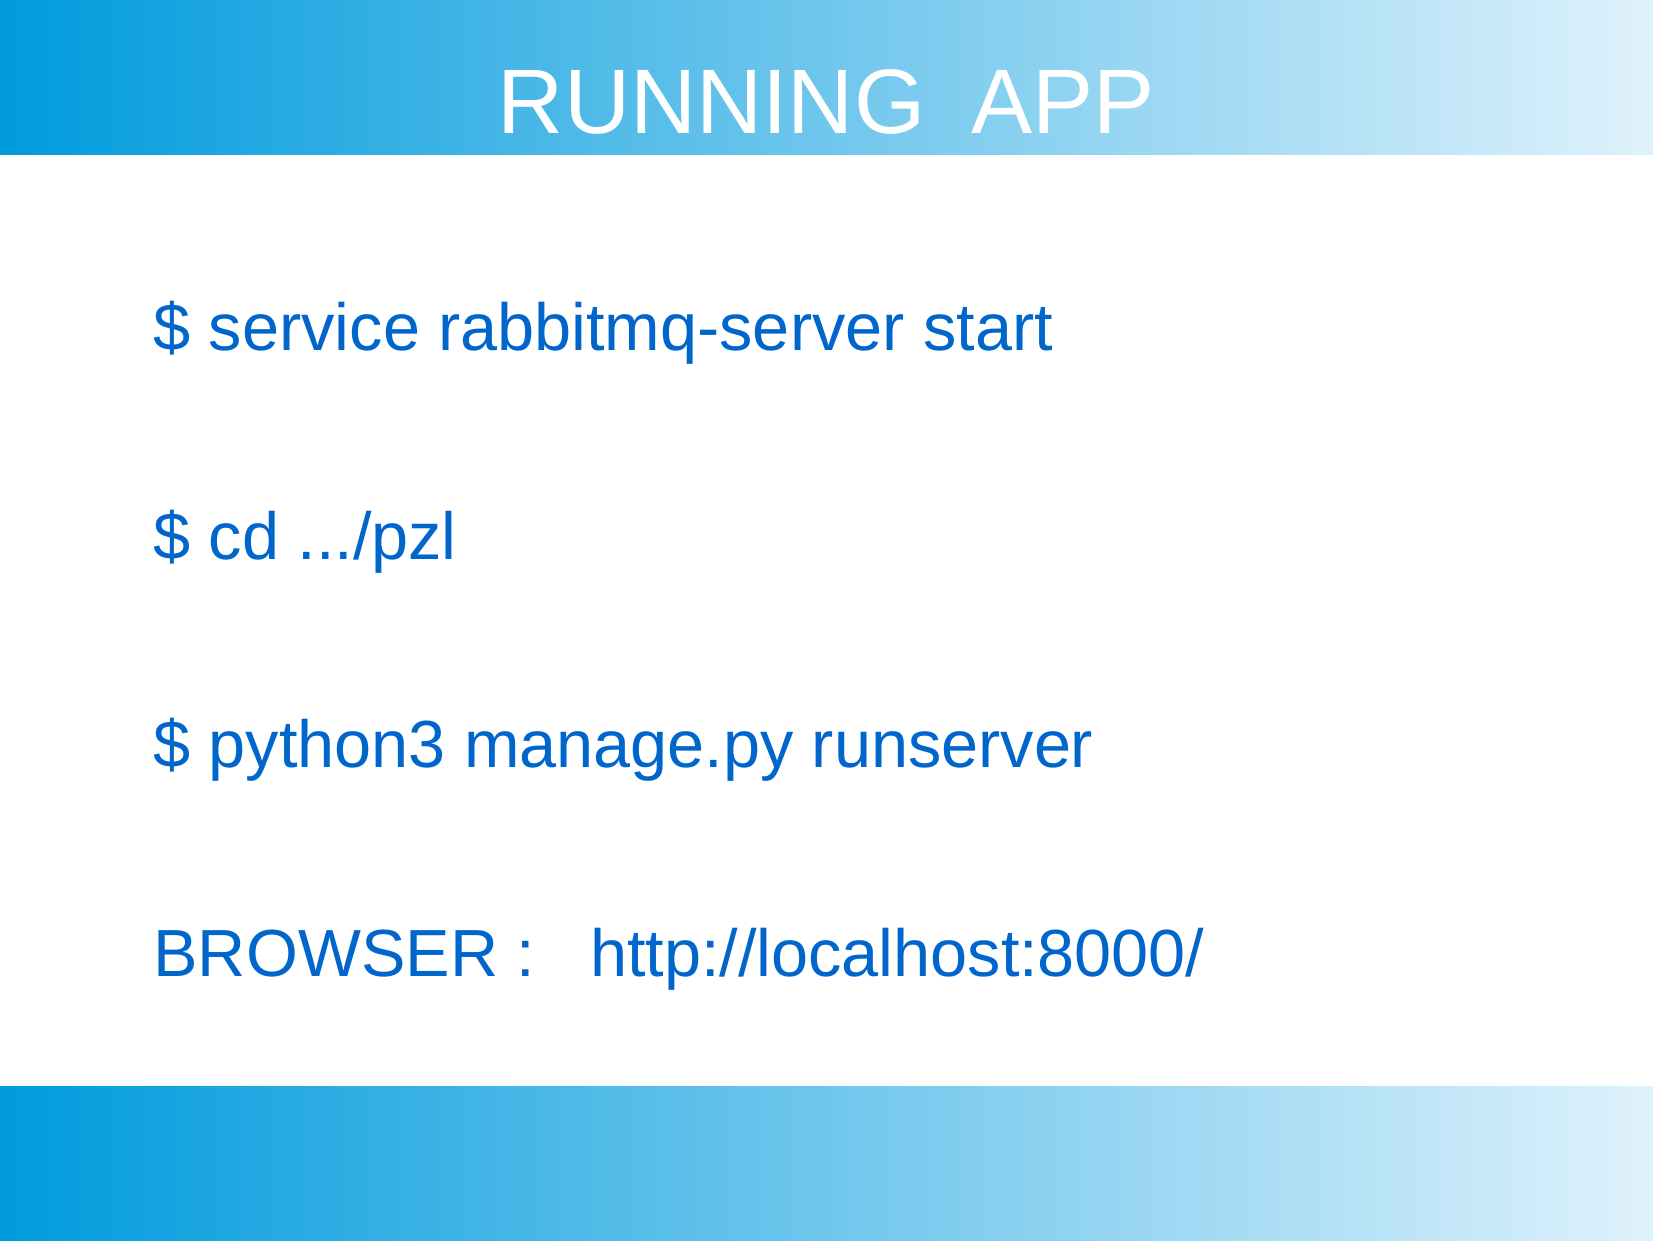

# RUNNING APP
$ service rabbitmq-server start
$ cd .../pzl
$ python3 manage.py runserver
BROWSER : http://localhost:8000/